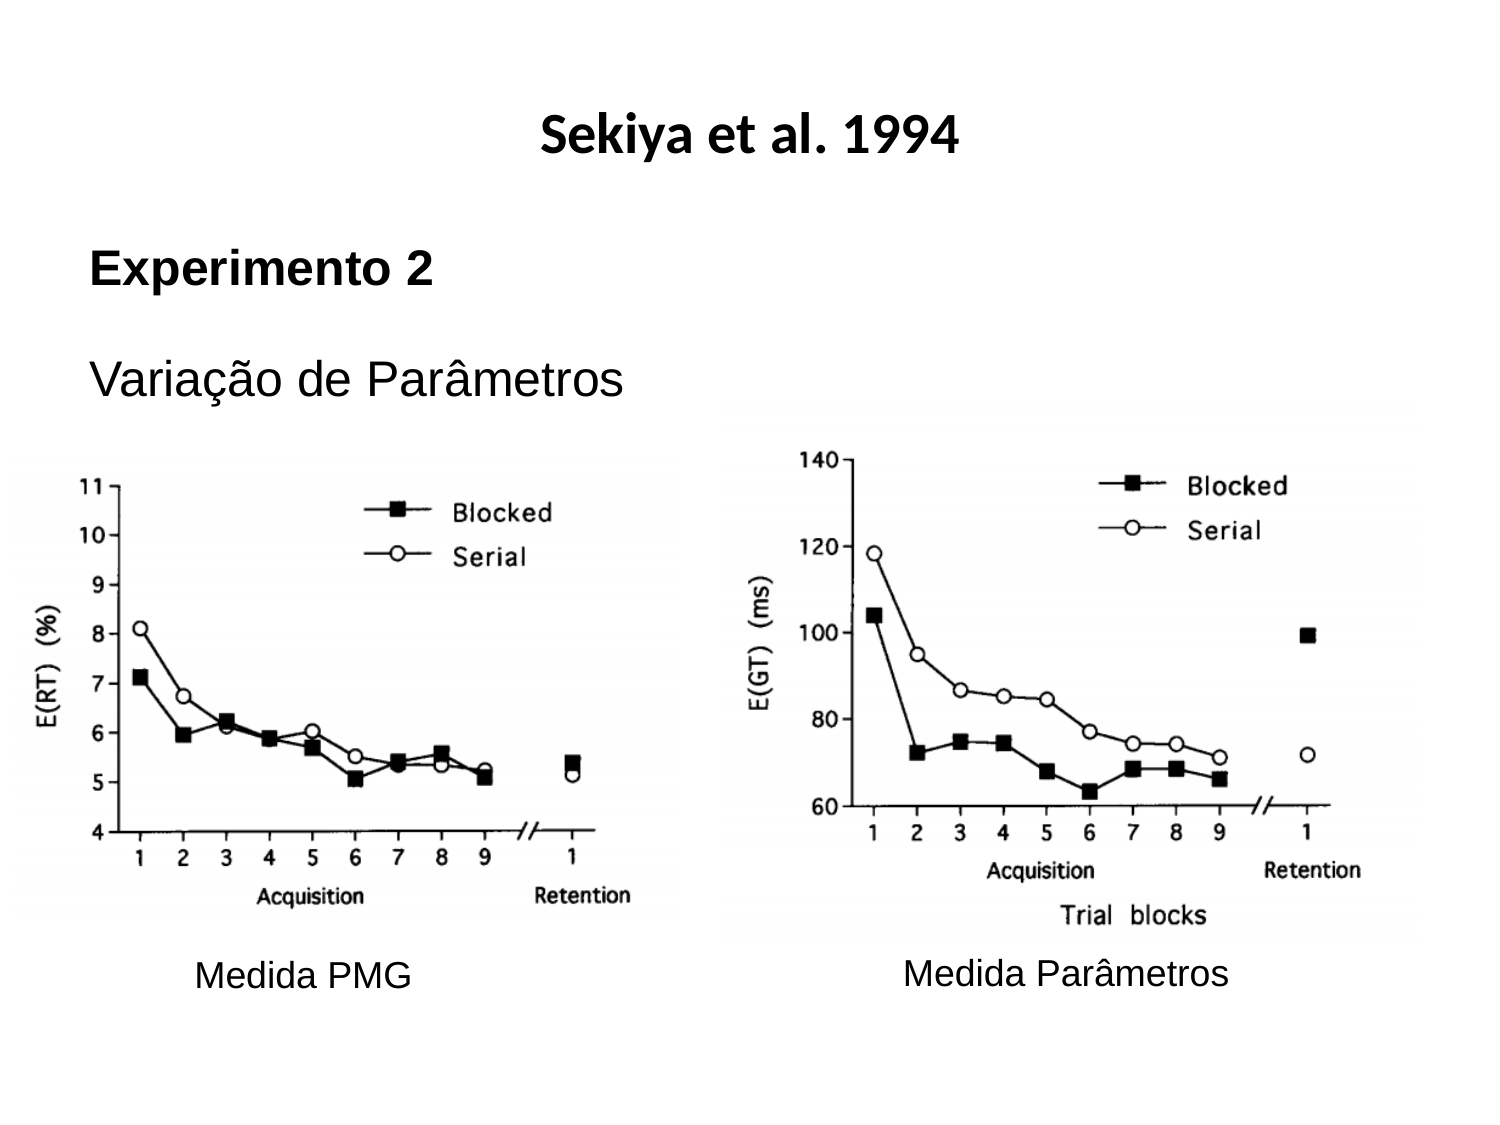

# Sekiya et al. 1994
Experimento 2
Variação de Parâmetros
Medida Parâmetros
Medida PMG